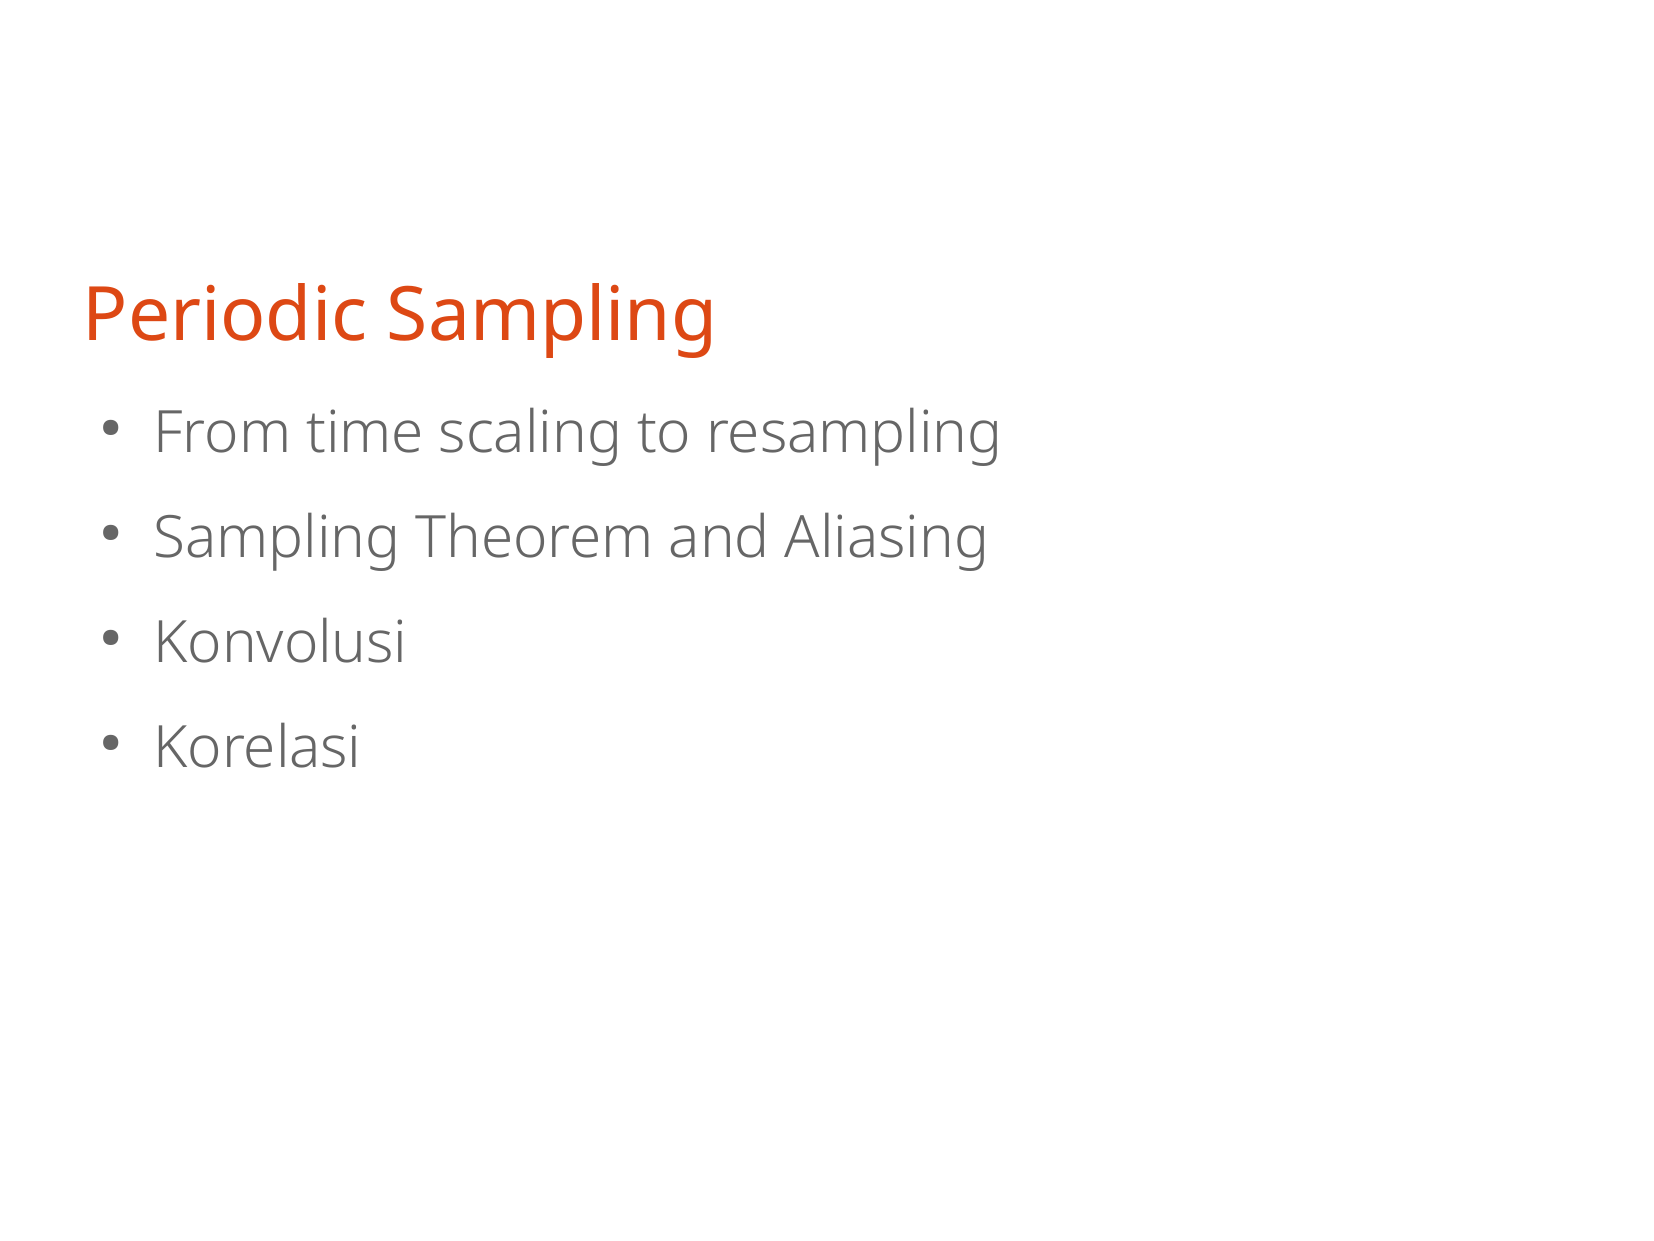

# Periodic Sampling
From time scaling to resampling
Sampling Theorem and Aliasing
Konvolusi
Korelasi